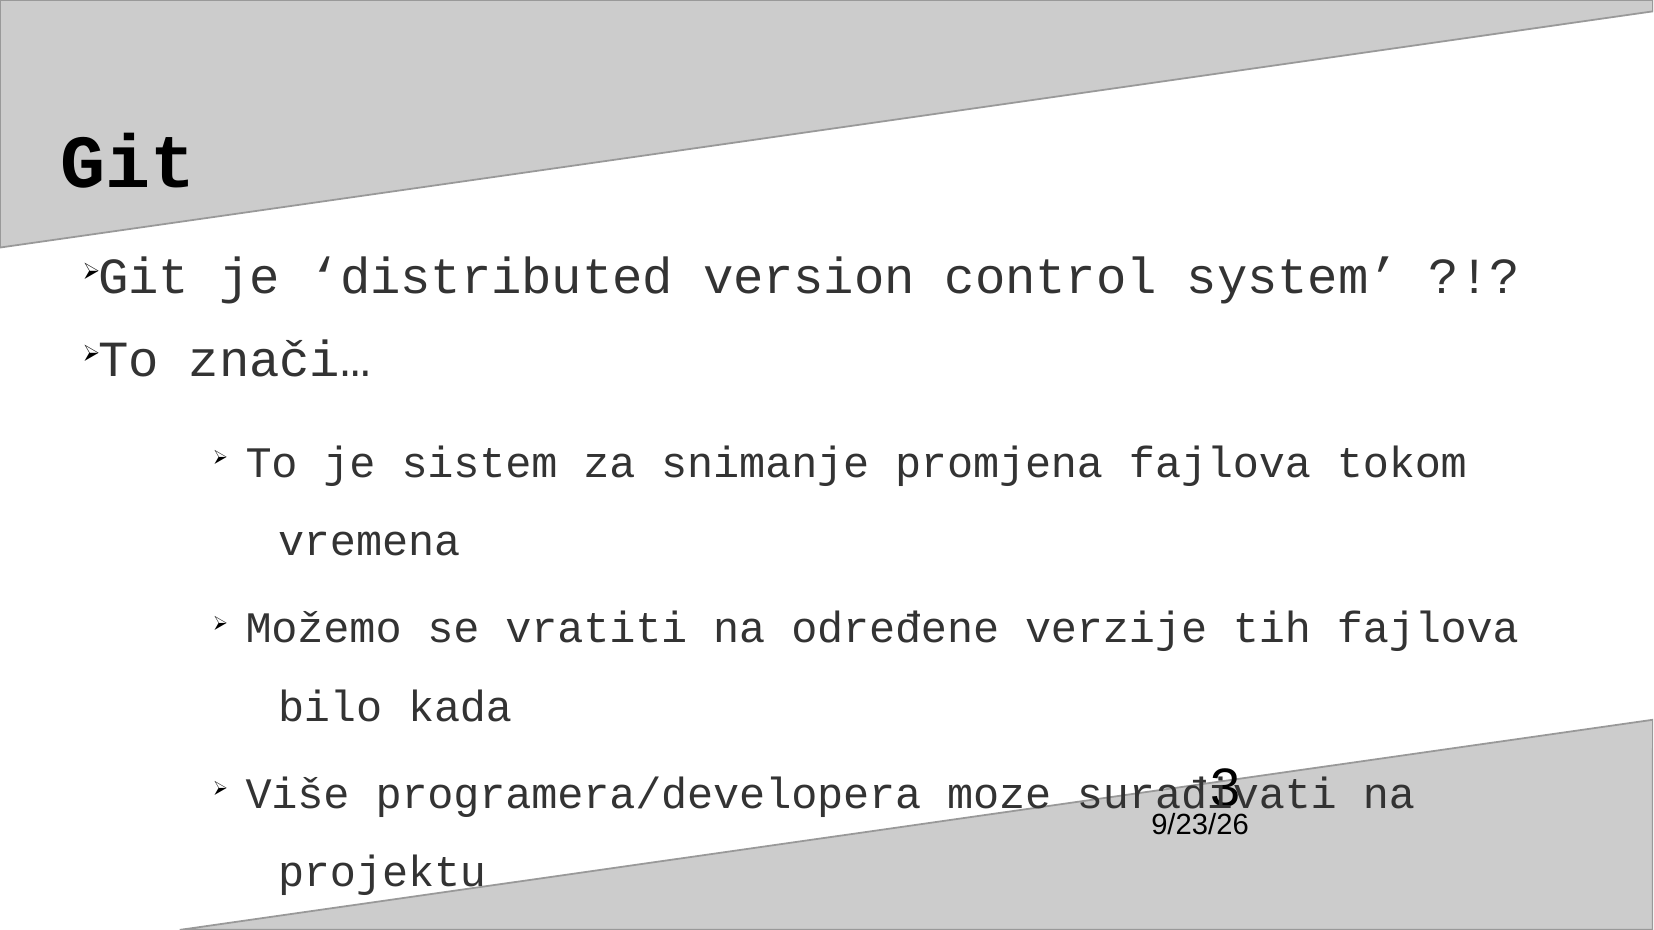

Git
# Git je ‘distributed version control system’ ?!?
To znači…
To je sistem za snimanje promjena fajlova tokom vremena
Možemo se vratiti na određene verzije tih fajlova bilo kada
Više programera/developera moze surađivati na projektu
2